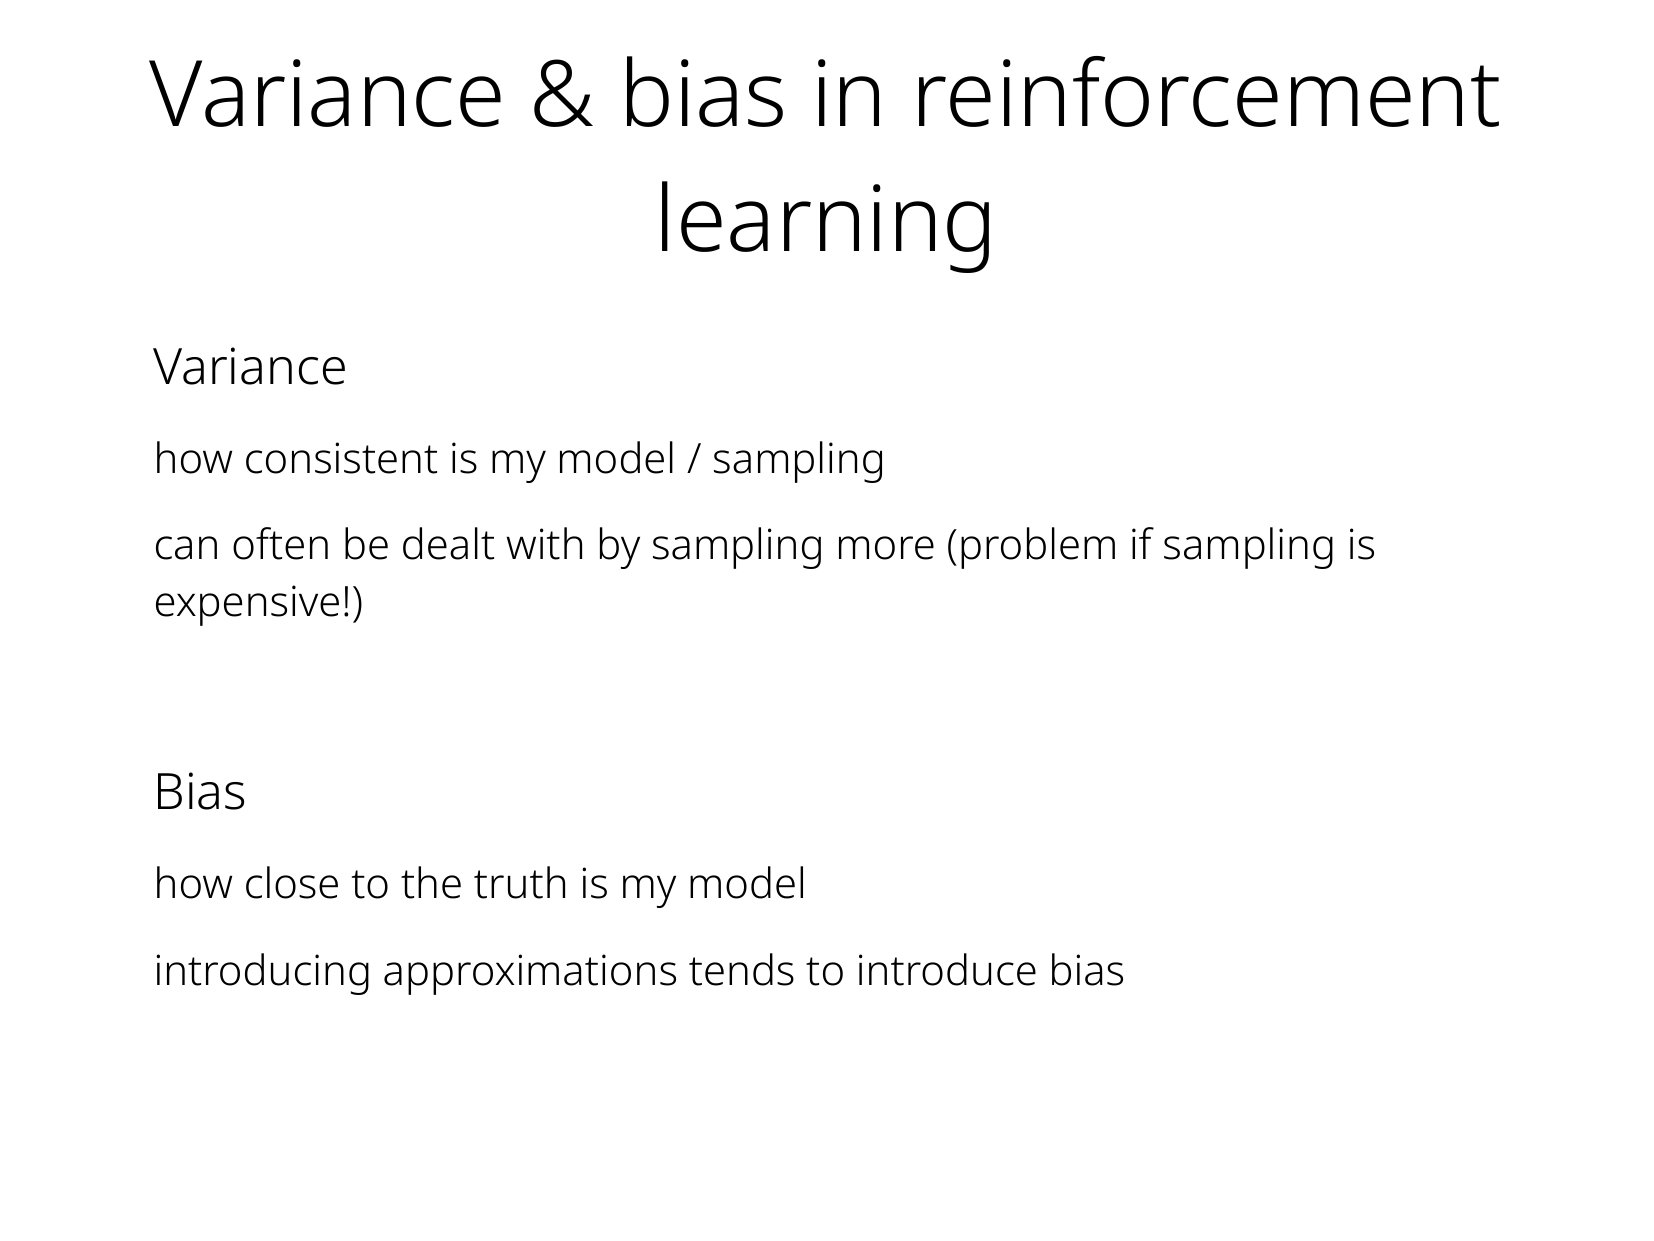

# Variance & bias in reinforcement learning
Variance
how consistent is my model / sampling
can often be dealt with by sampling more (problem if sampling is expensive!)
Bias
how close to the truth is my model
introducing approximations tends to introduce bias